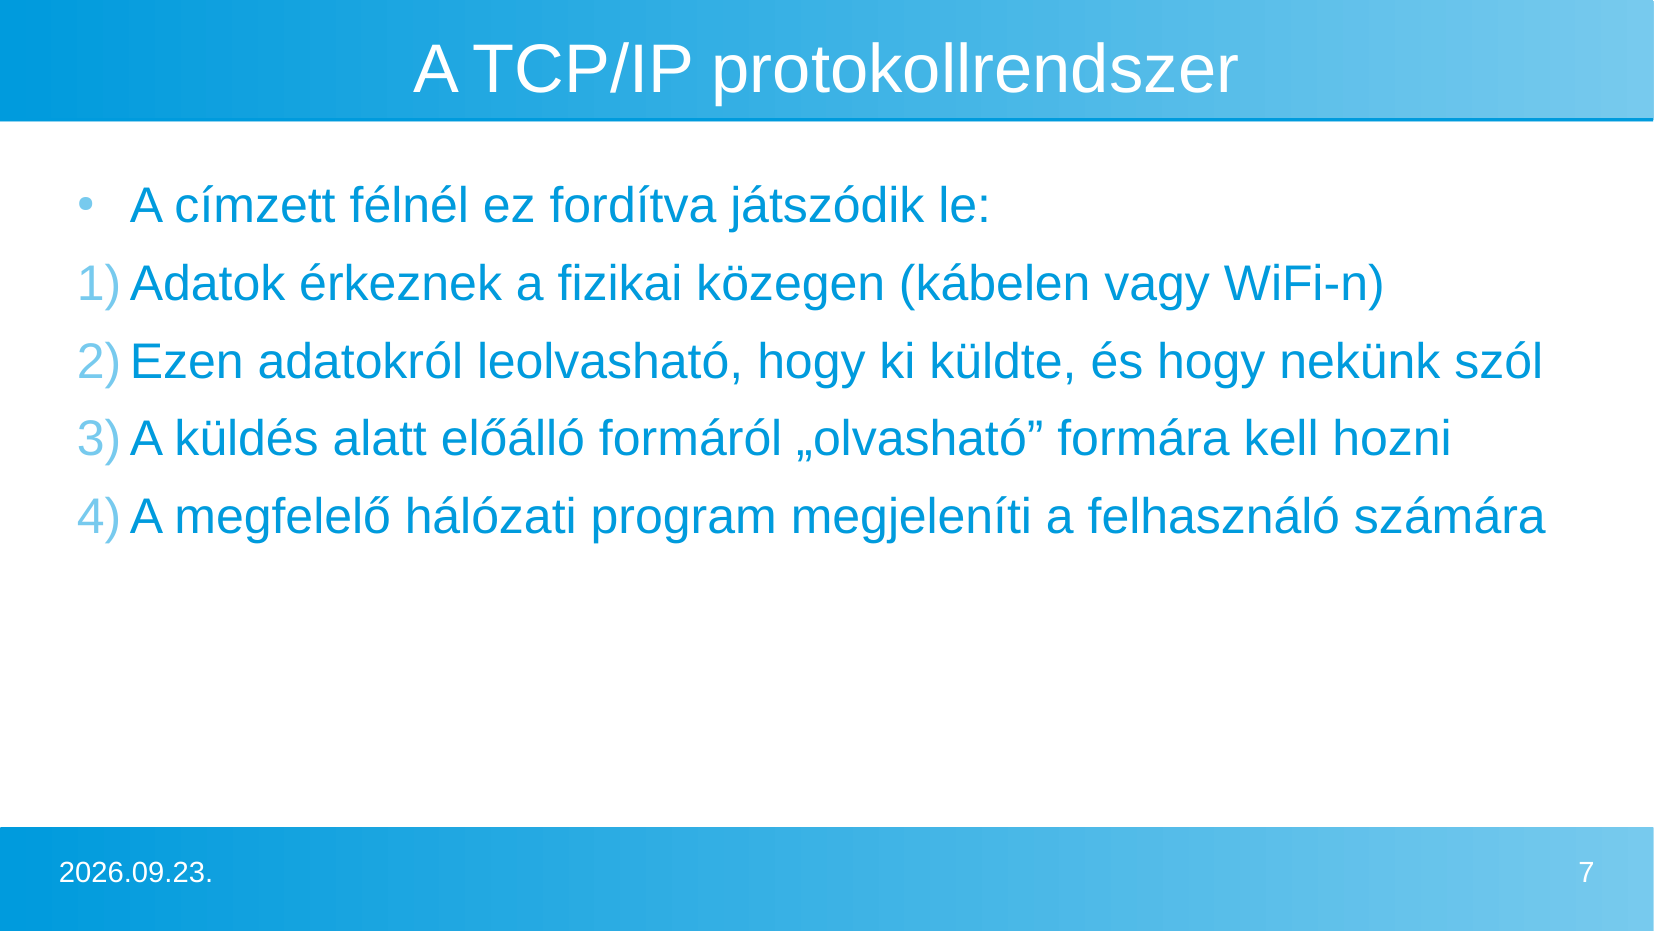

# A TCP/IP protokollrendszer
A címzett félnél ez fordítva játszódik le:
Adatok érkeznek a fizikai közegen (kábelen vagy WiFi-n)
Ezen adatokról leolvasható, hogy ki küldte, és hogy nekünk szól
A küldés alatt előálló formáról „olvasható” formára kell hozni
A megfelelő hálózati program megjeleníti a felhasználó számára
7